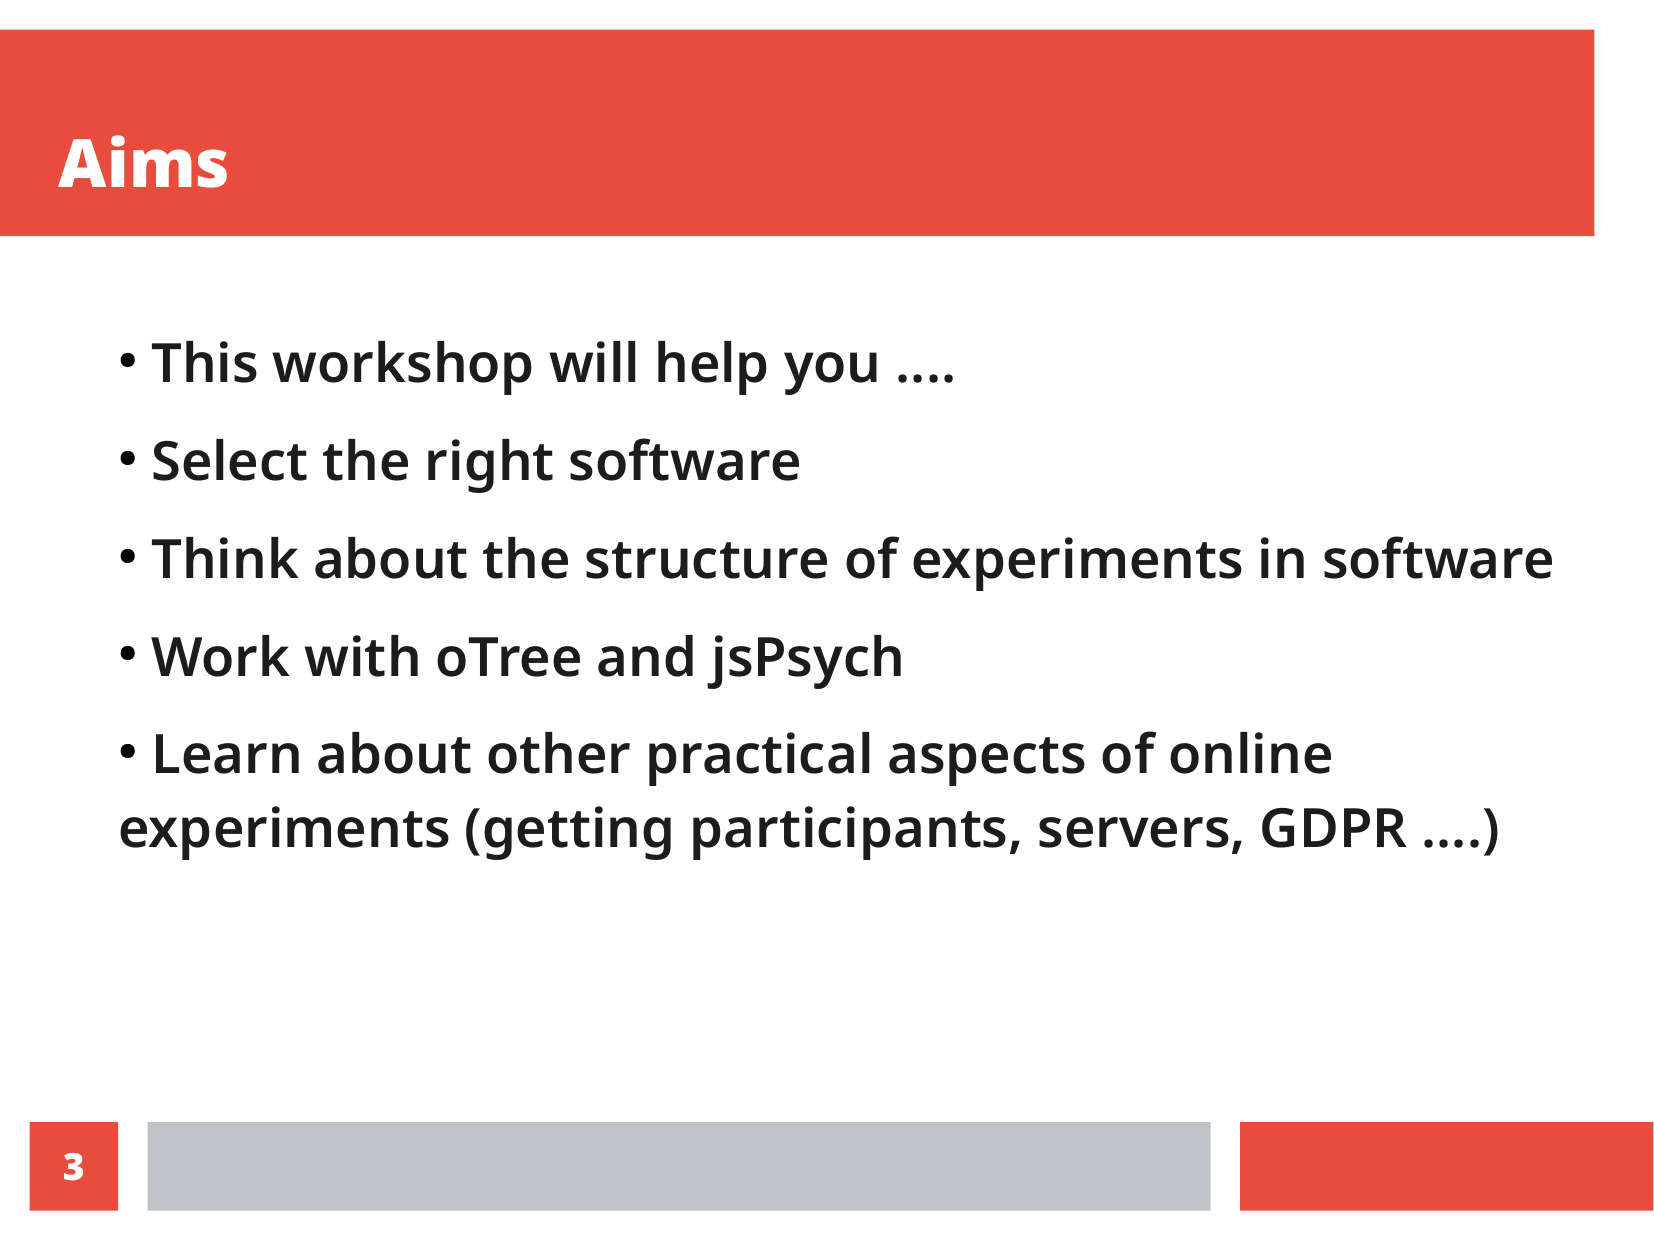

# Aims
 This workshop will help you ....
 Select the right software
 Think about the structure of experiments in software
 Work with oTree and jsPsych
 Learn about other practical aspects of online experiments (getting participants, servers, GDPR ....)
3